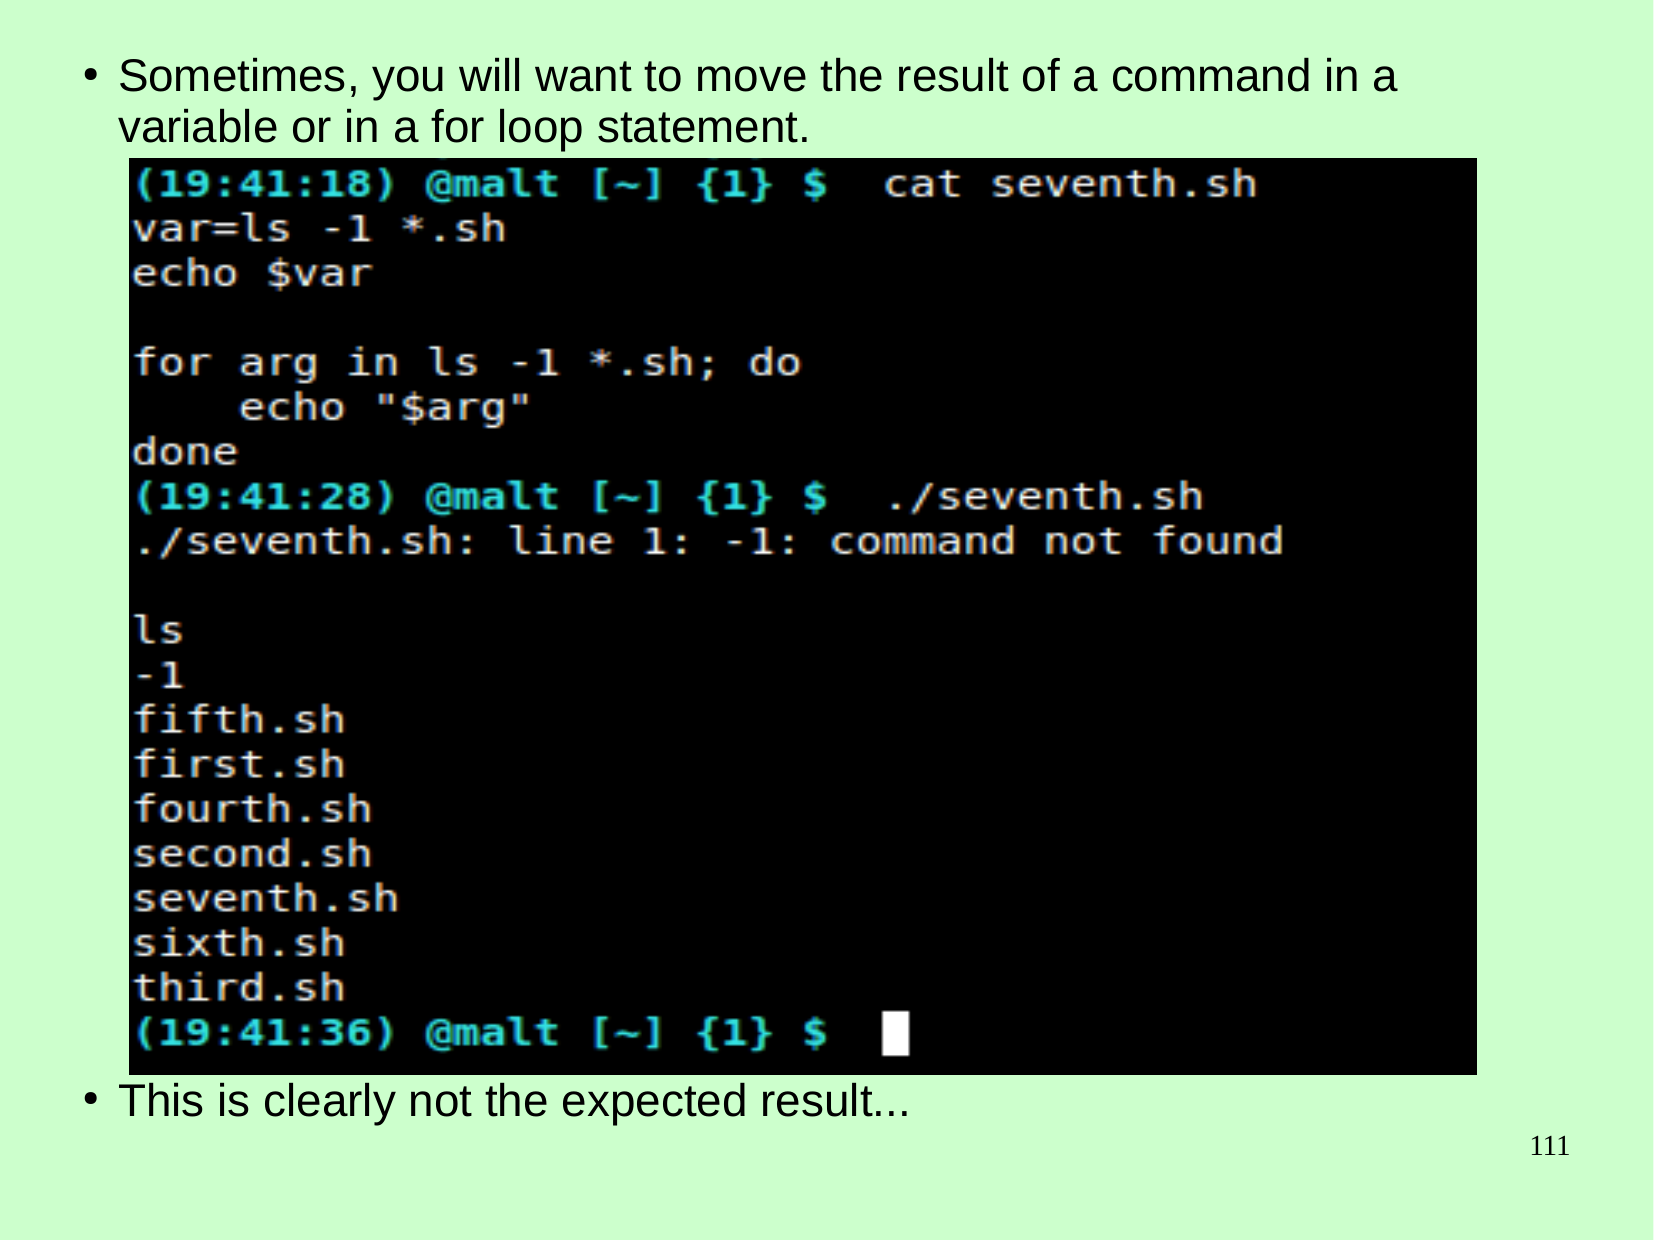

# Sometimes, you will want to move the result of a command in a variable or in a for loop statement.
This is clearly not the expected result...
111